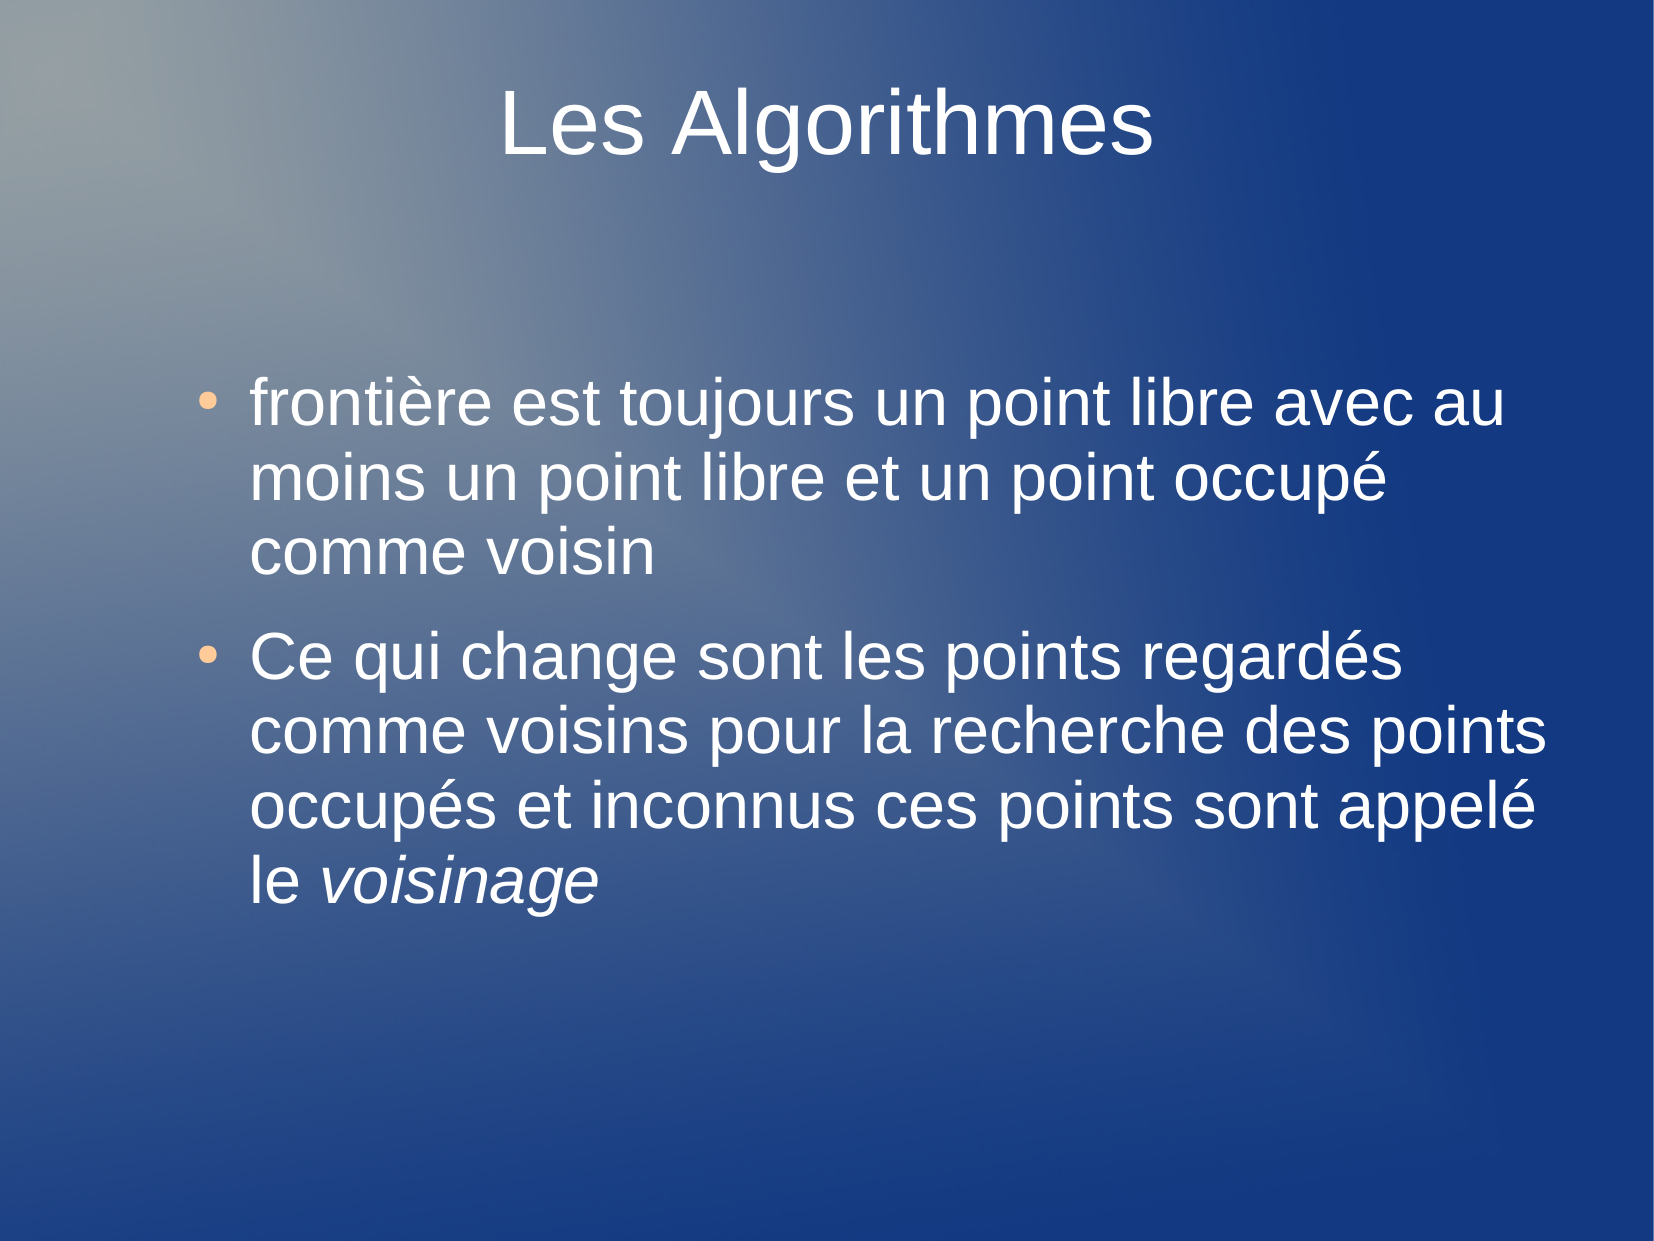

# Les Algorithmes
frontière est toujours un point libre avec au moins un point libre et un point occupé comme voisin
Ce qui change sont les points regardés comme voisins pour la recherche des points occupés et inconnus ces points sont appelé le voisinage